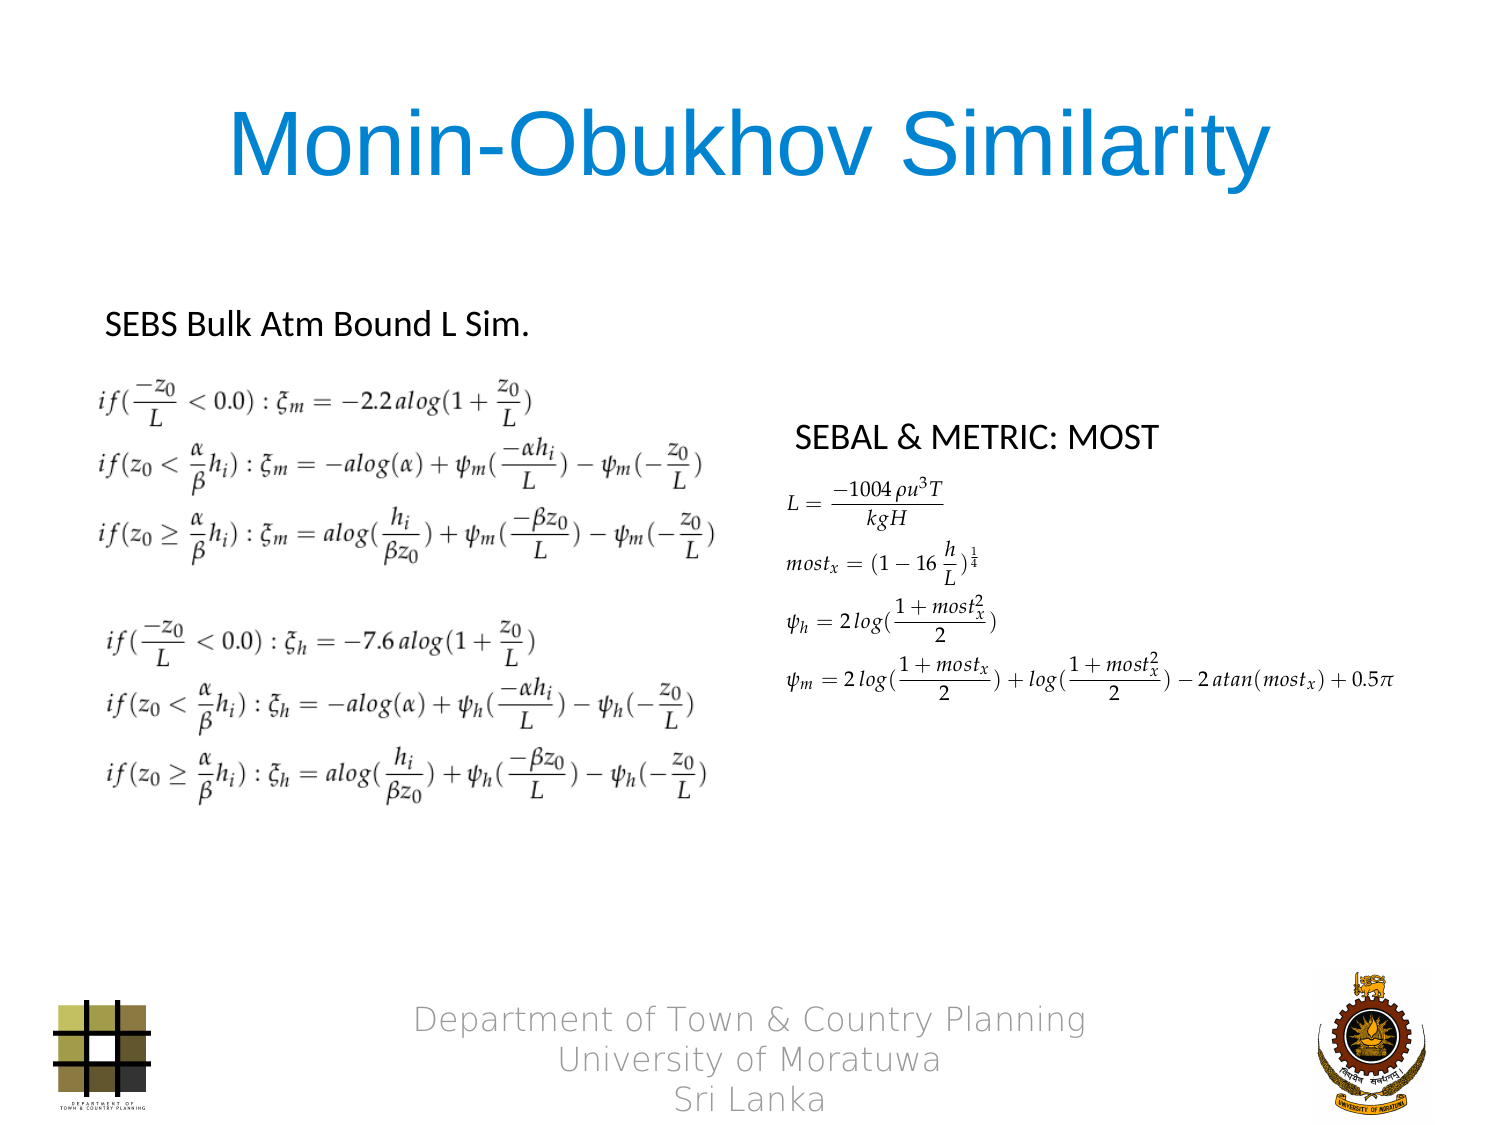

# Monin-Obukhov Similarity
SEBS Bulk Atm Bound L Sim.
SEBAL & METRIC: MOST